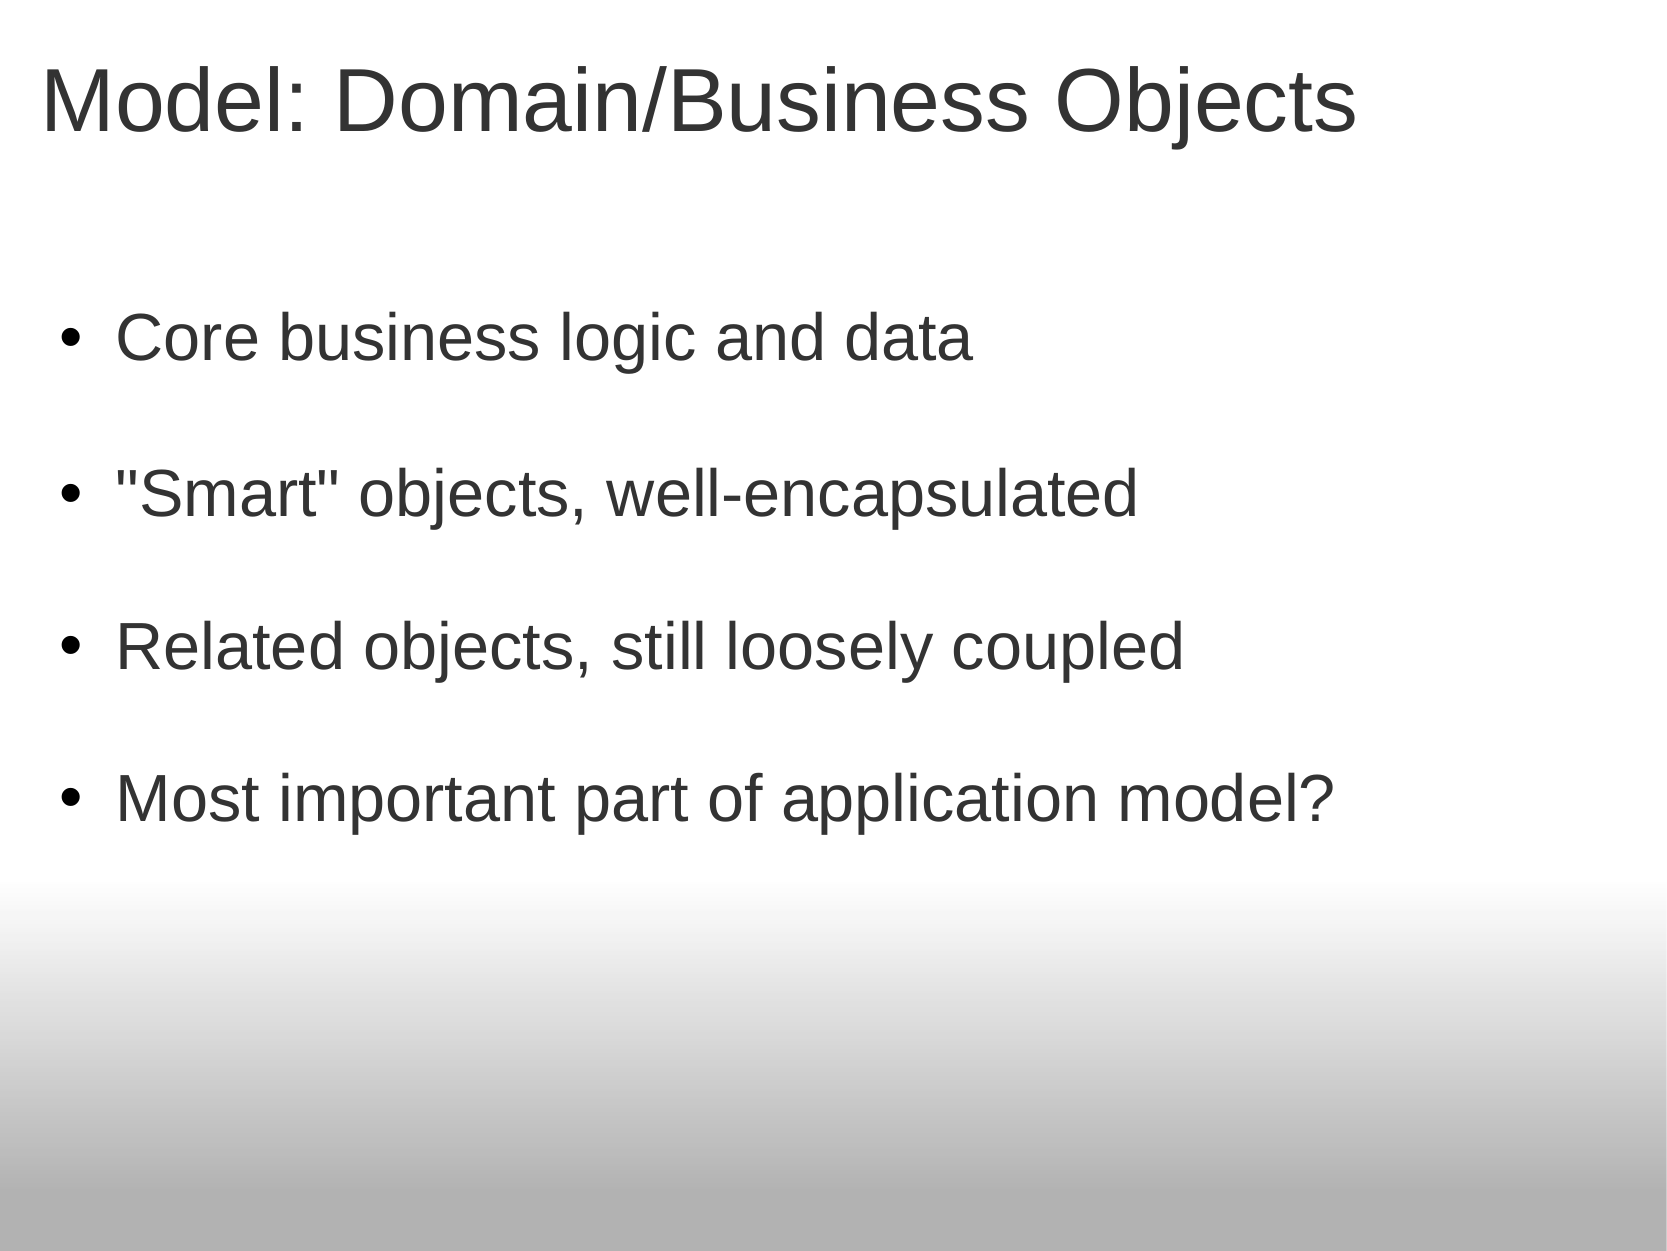

# Model: Domain/Business Objects
Core business logic and data
"Smart" objects, well-encapsulated
Related objects, still loosely coupled
Most important part of application model?